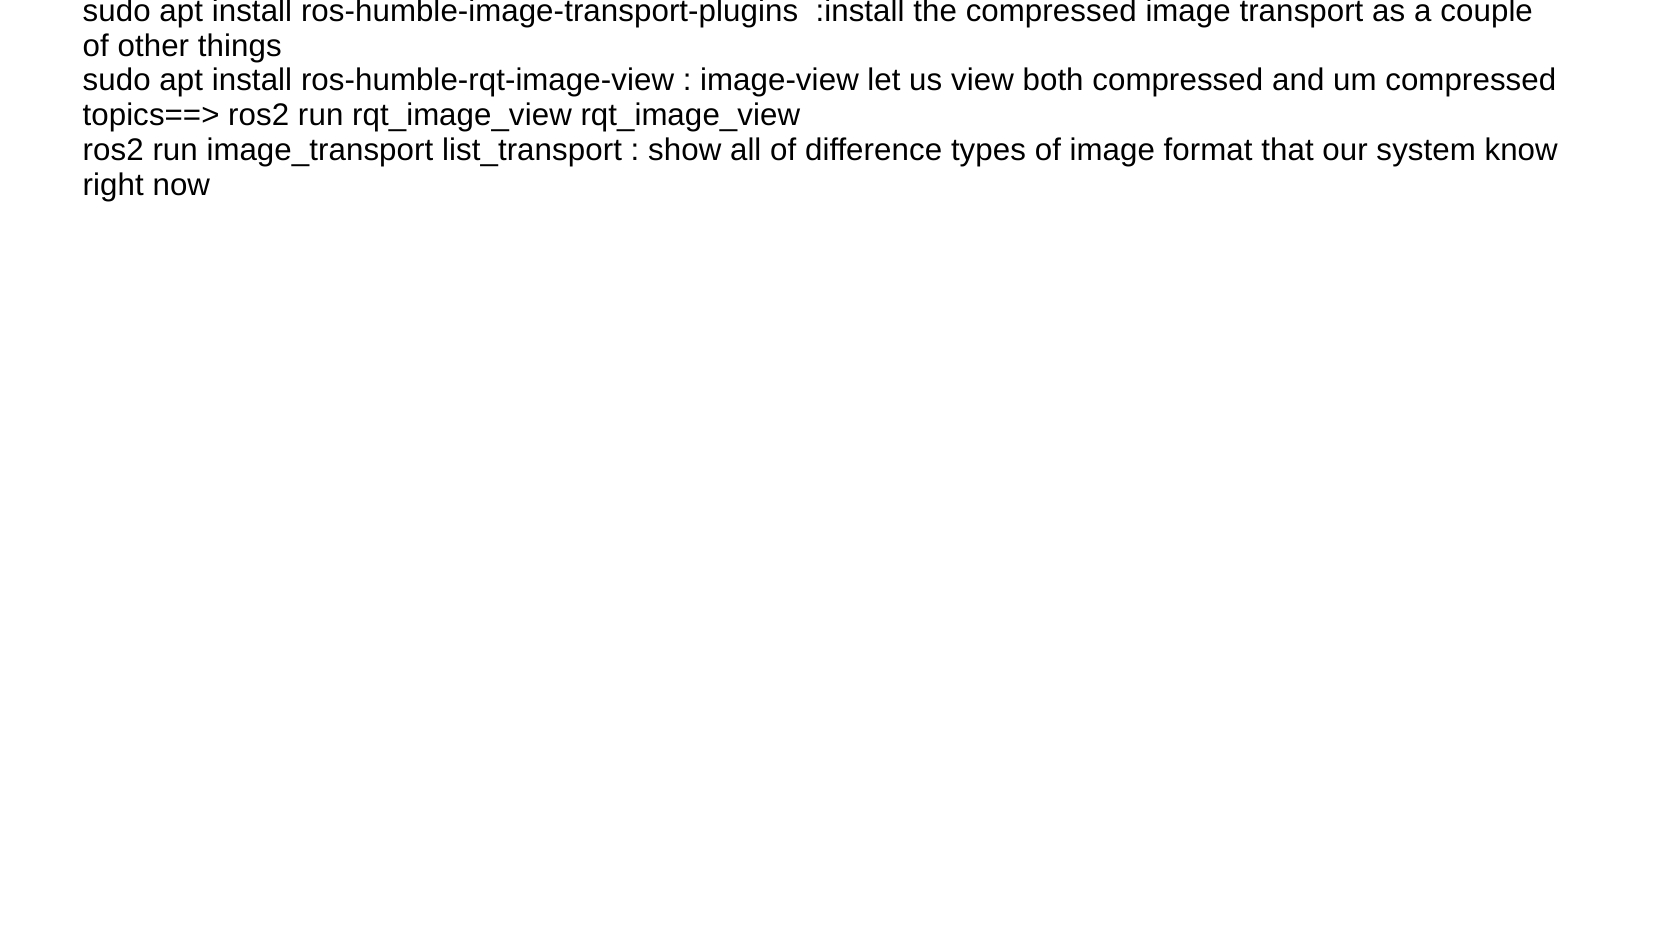

# sudo apt install ros-humble-image-transport-plugins :install the compressed image transport as a couple of other things sudo apt install ros-humble-rqt-image-view : image-view let us view both compressed and um compressed topics==> ros2 run rqt_image_view rqt_image_view ros2 run image_transport list_transport : show all of difference types of image format that our system know right now